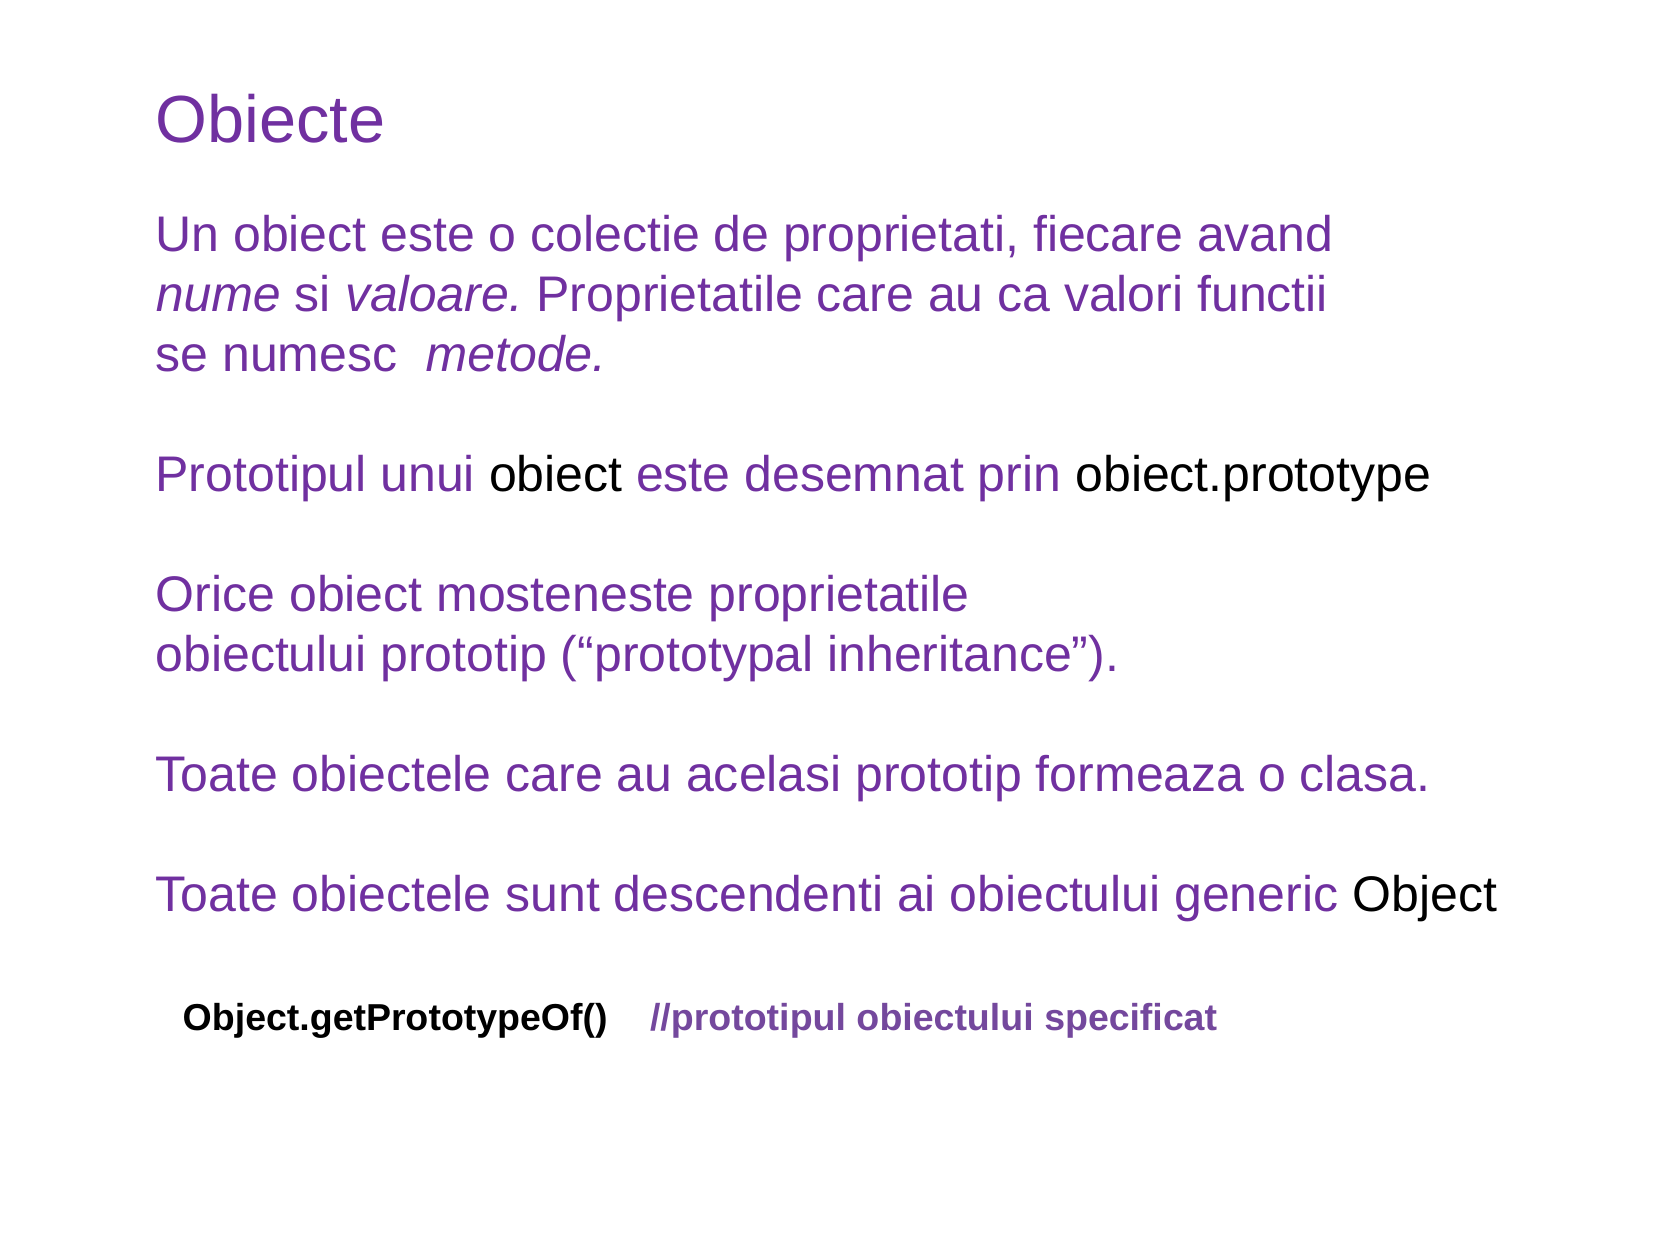

Obiecte
Un obiect este o colectie de proprietati, fiecare avand
nume si valoare. Proprietatile care au ca valori functii
se numesc metode.
Prototipul unui obiect este desemnat prin obiect.prototype
Orice obiect mosteneste proprietatile
obiectului prototip (“prototypal inheritance”).
Toate obiectele care au acelasi prototip formeaza o clasa.
Toate obiectele sunt descendenti ai obiectului generic Object
Object.getPrototypeOf() //prototipul obiectului specificat